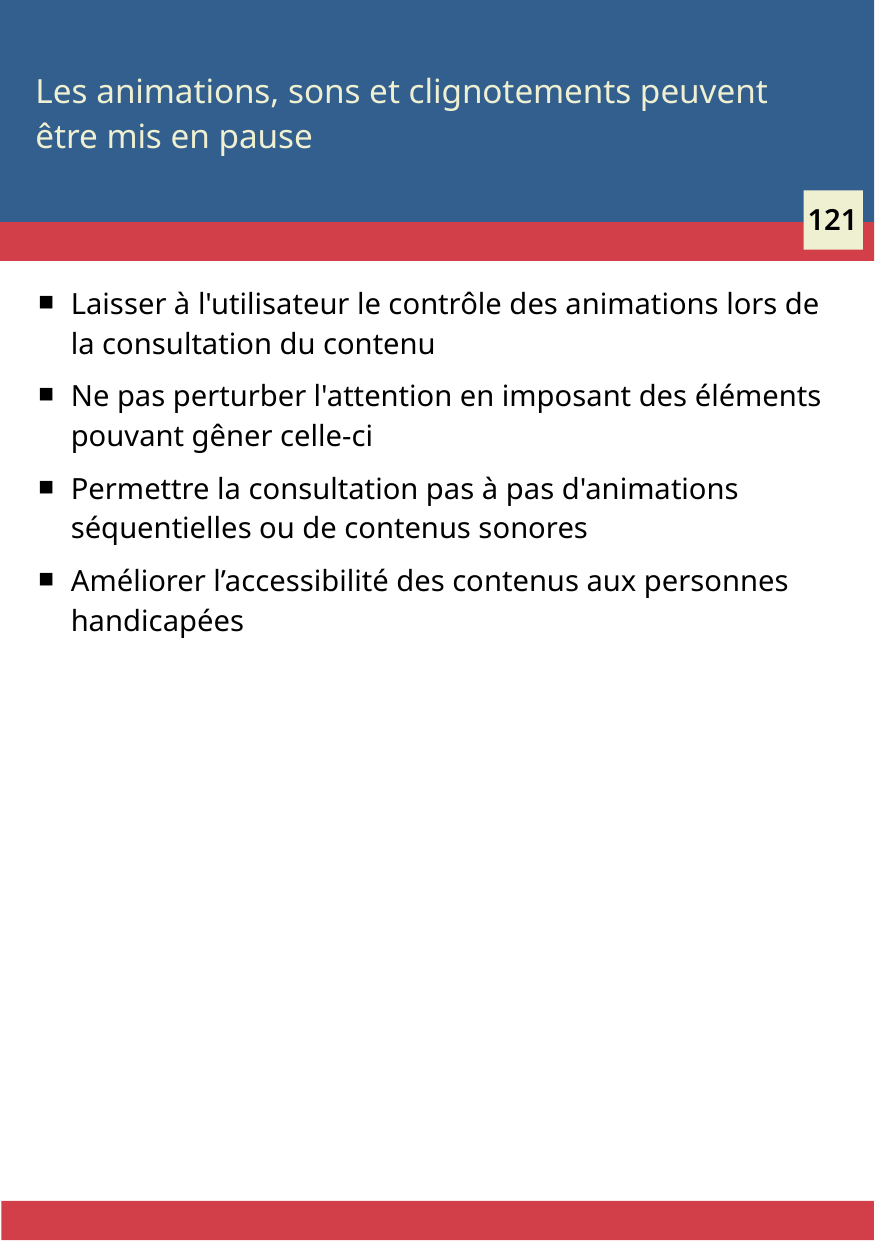

# Les animations, sons et clignotements peuvent être mis en pause
121
Laisser à l'utilisateur le contrôle des animations lors de la consultation du contenu
Ne pas perturber l'attention en imposant des éléments pouvant gêner celle-ci
Permettre la consultation pas à pas d'animations séquentielles ou de contenus sonores
Améliorer l’accessibilité des contenus aux personnes handicapées